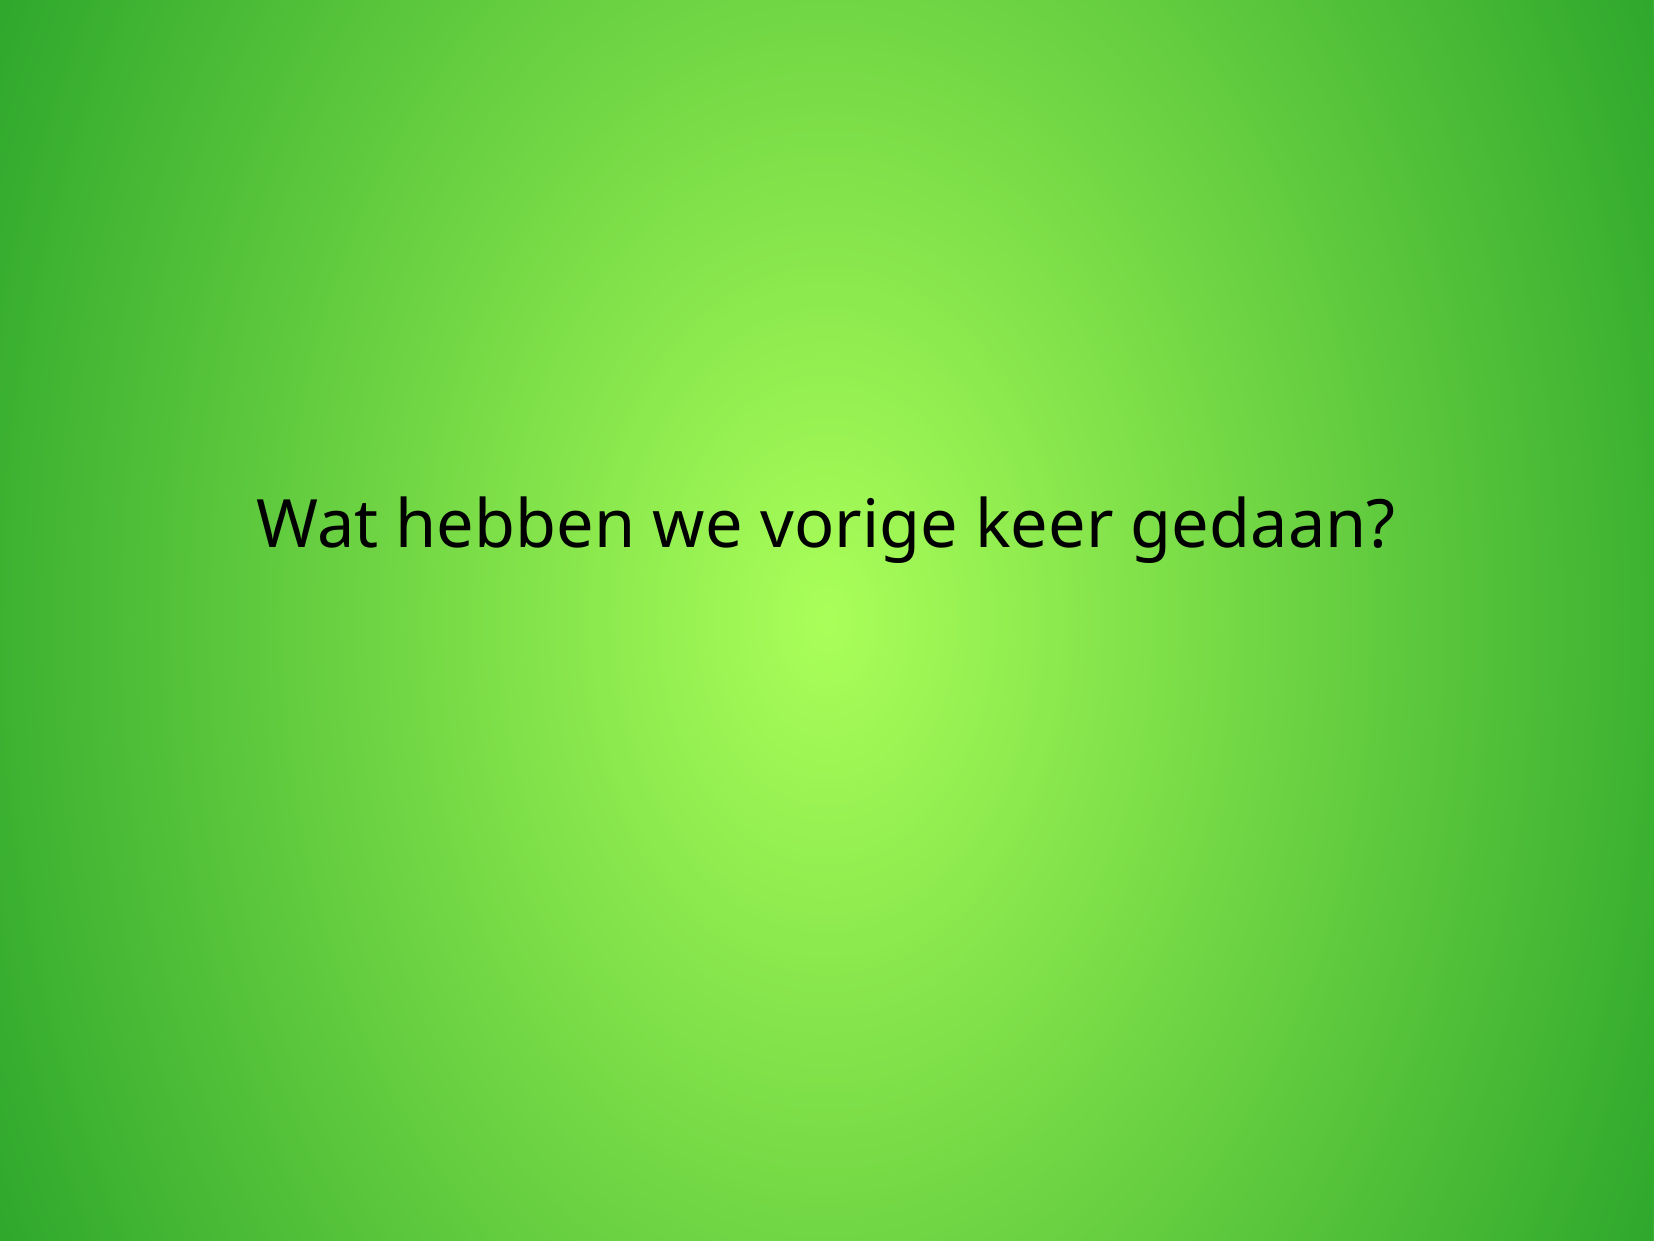

# Wat hebben we vorige keer gedaan?